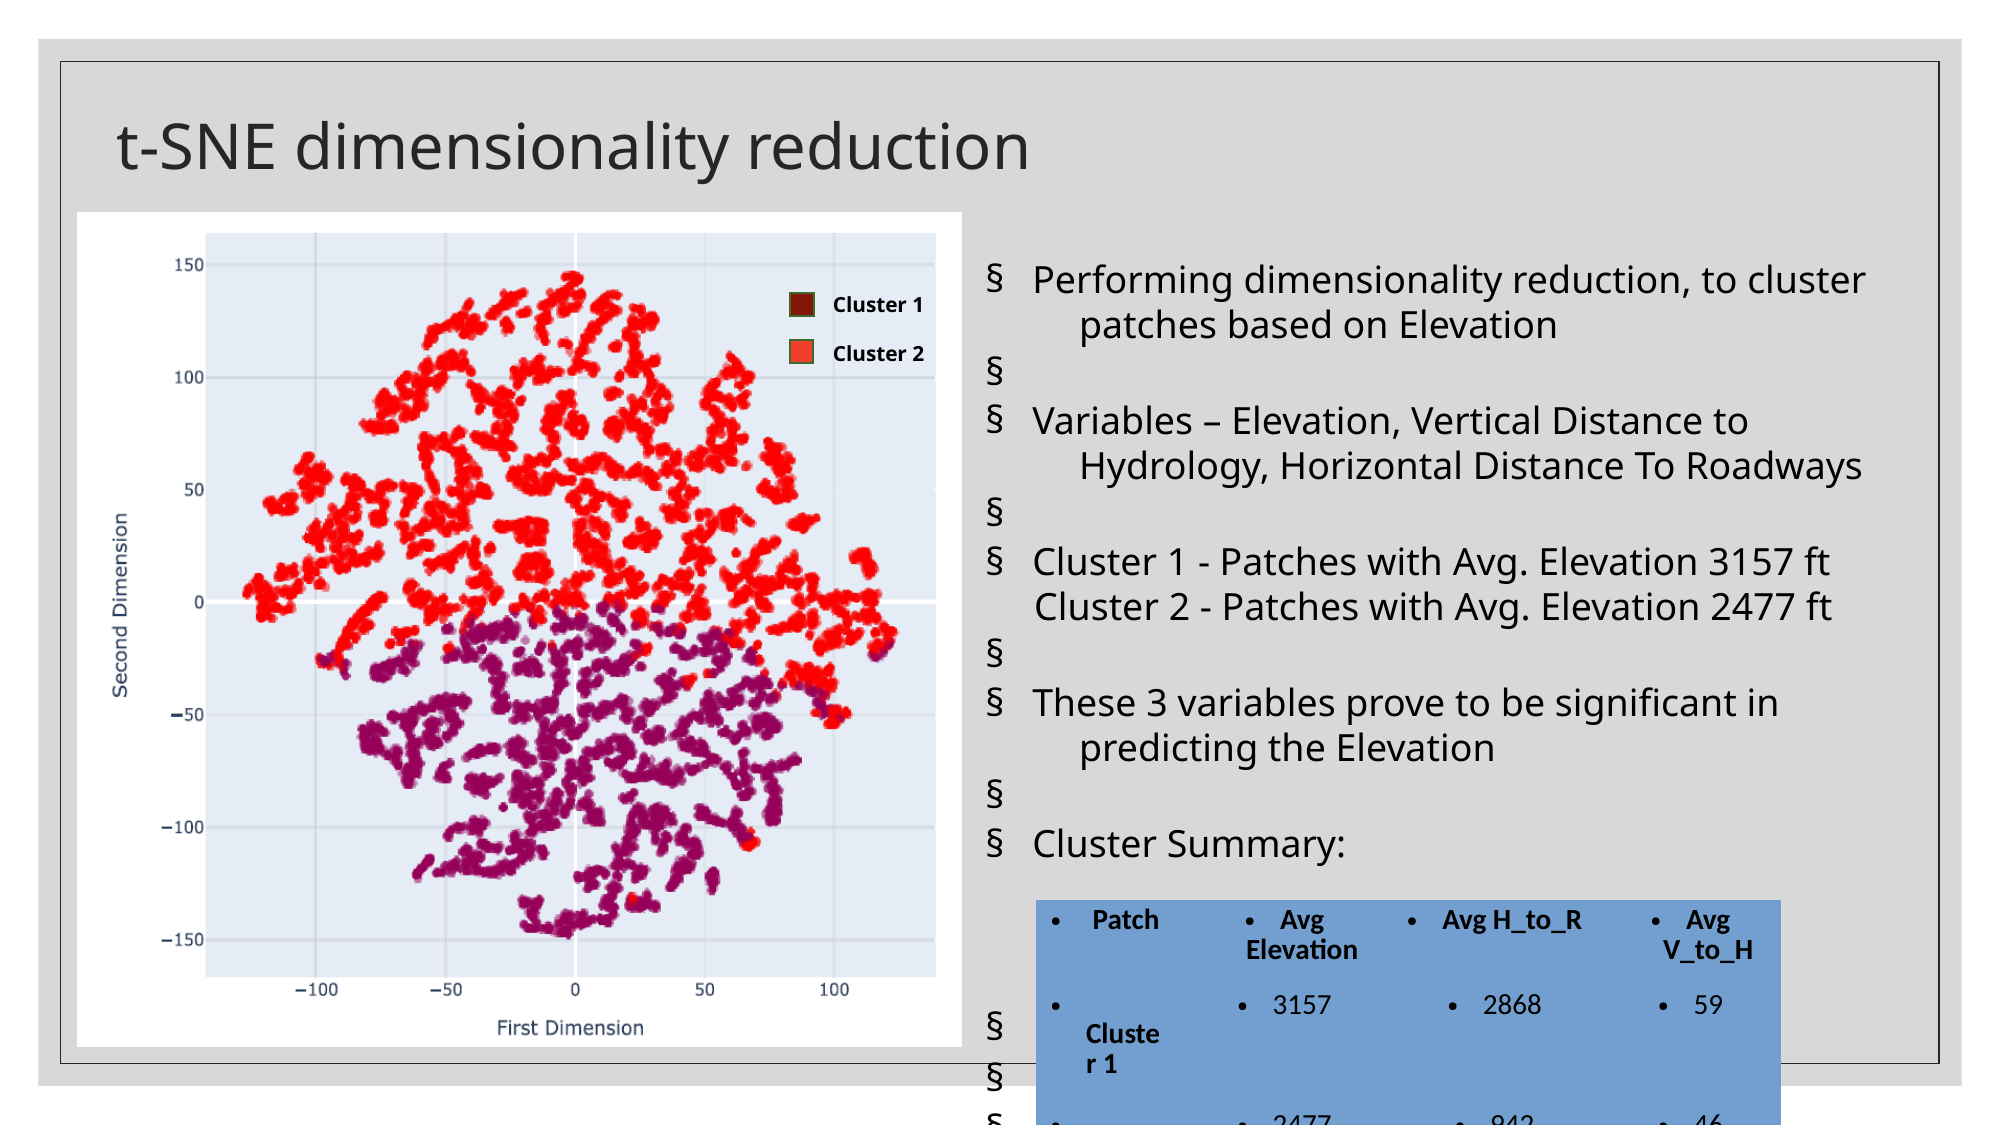

# t-SNE dimensionality reduction
Performing dimensionality reduction, to cluster patches based on Elevation
Variables – Elevation, Vertical Distance to Hydrology, Horizontal Distance To Roadways
Cluster 1 - Patches with Avg. Elevation 3157 ft
 Cluster 2 - Patches with Avg. Elevation 2477 ft
These 3 variables prove to be significant in predicting the Elevation
Cluster Summary:
Cluster 1
Cluster 2
| Patch | Avg Elevation | Avg H\_to\_R | Avg V\_to\_H |
| --- | --- | --- | --- |
| Cluster 1 | 3157 | 2868 | 59 |
| Cluster 2 | 2477 | 942 | 46 |